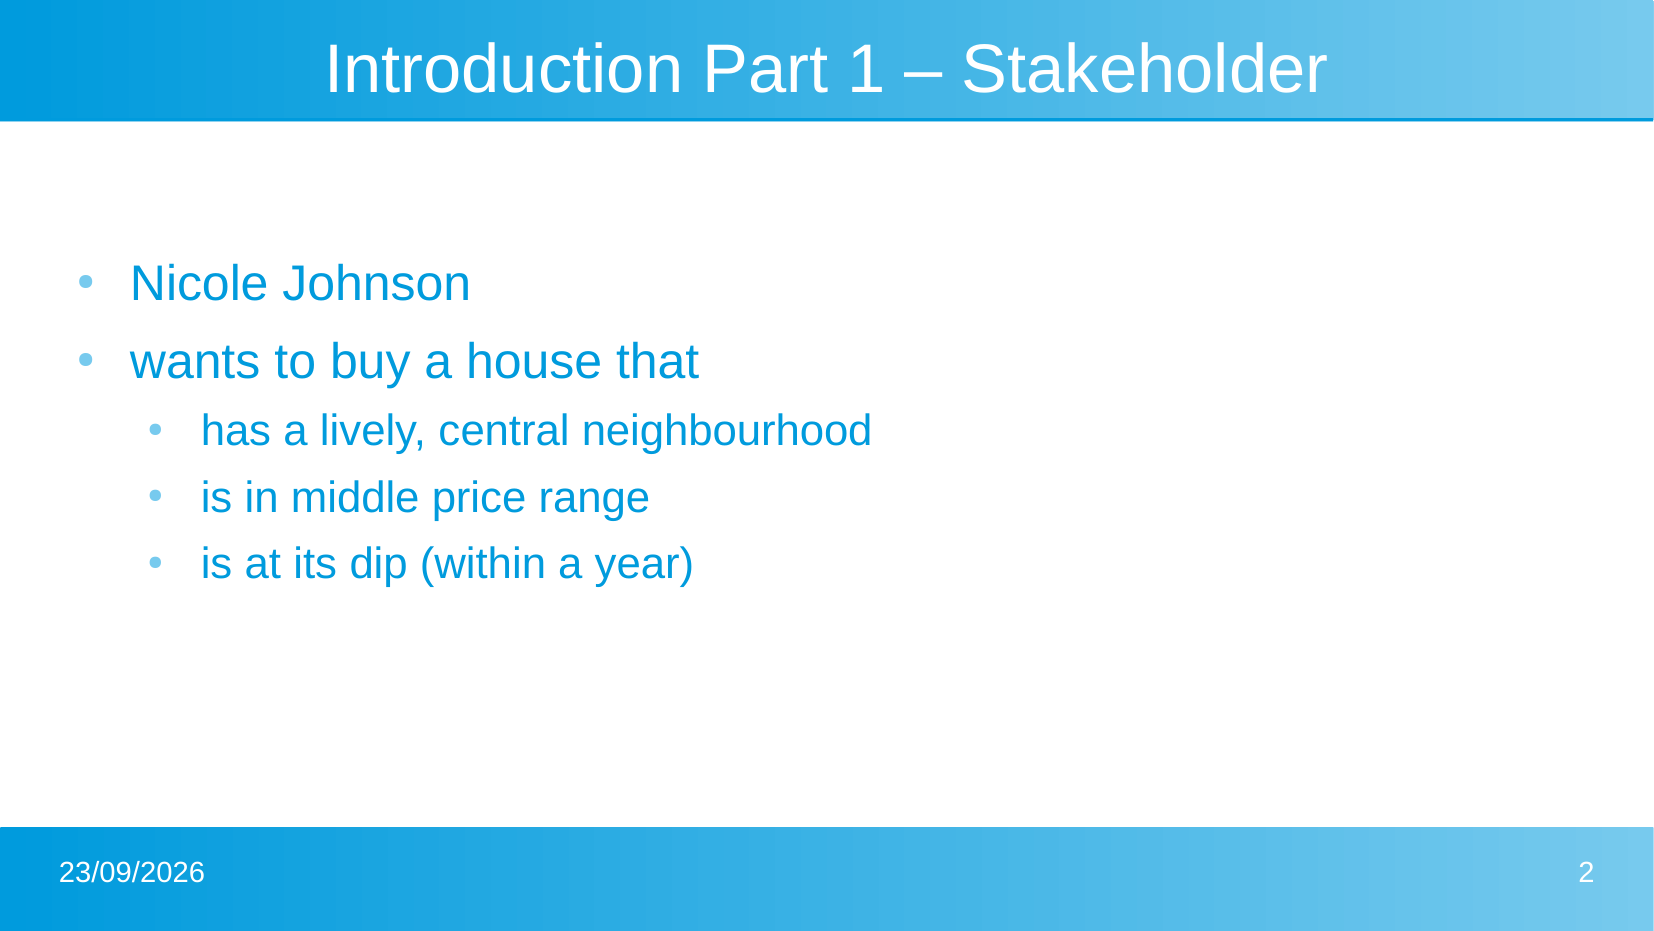

# Introduction Part 1 – Stakeholder
Nicole Johnson
wants to buy a house that
has a lively, central neighbourhood
is in middle price range
is at its dip (within a year)
2